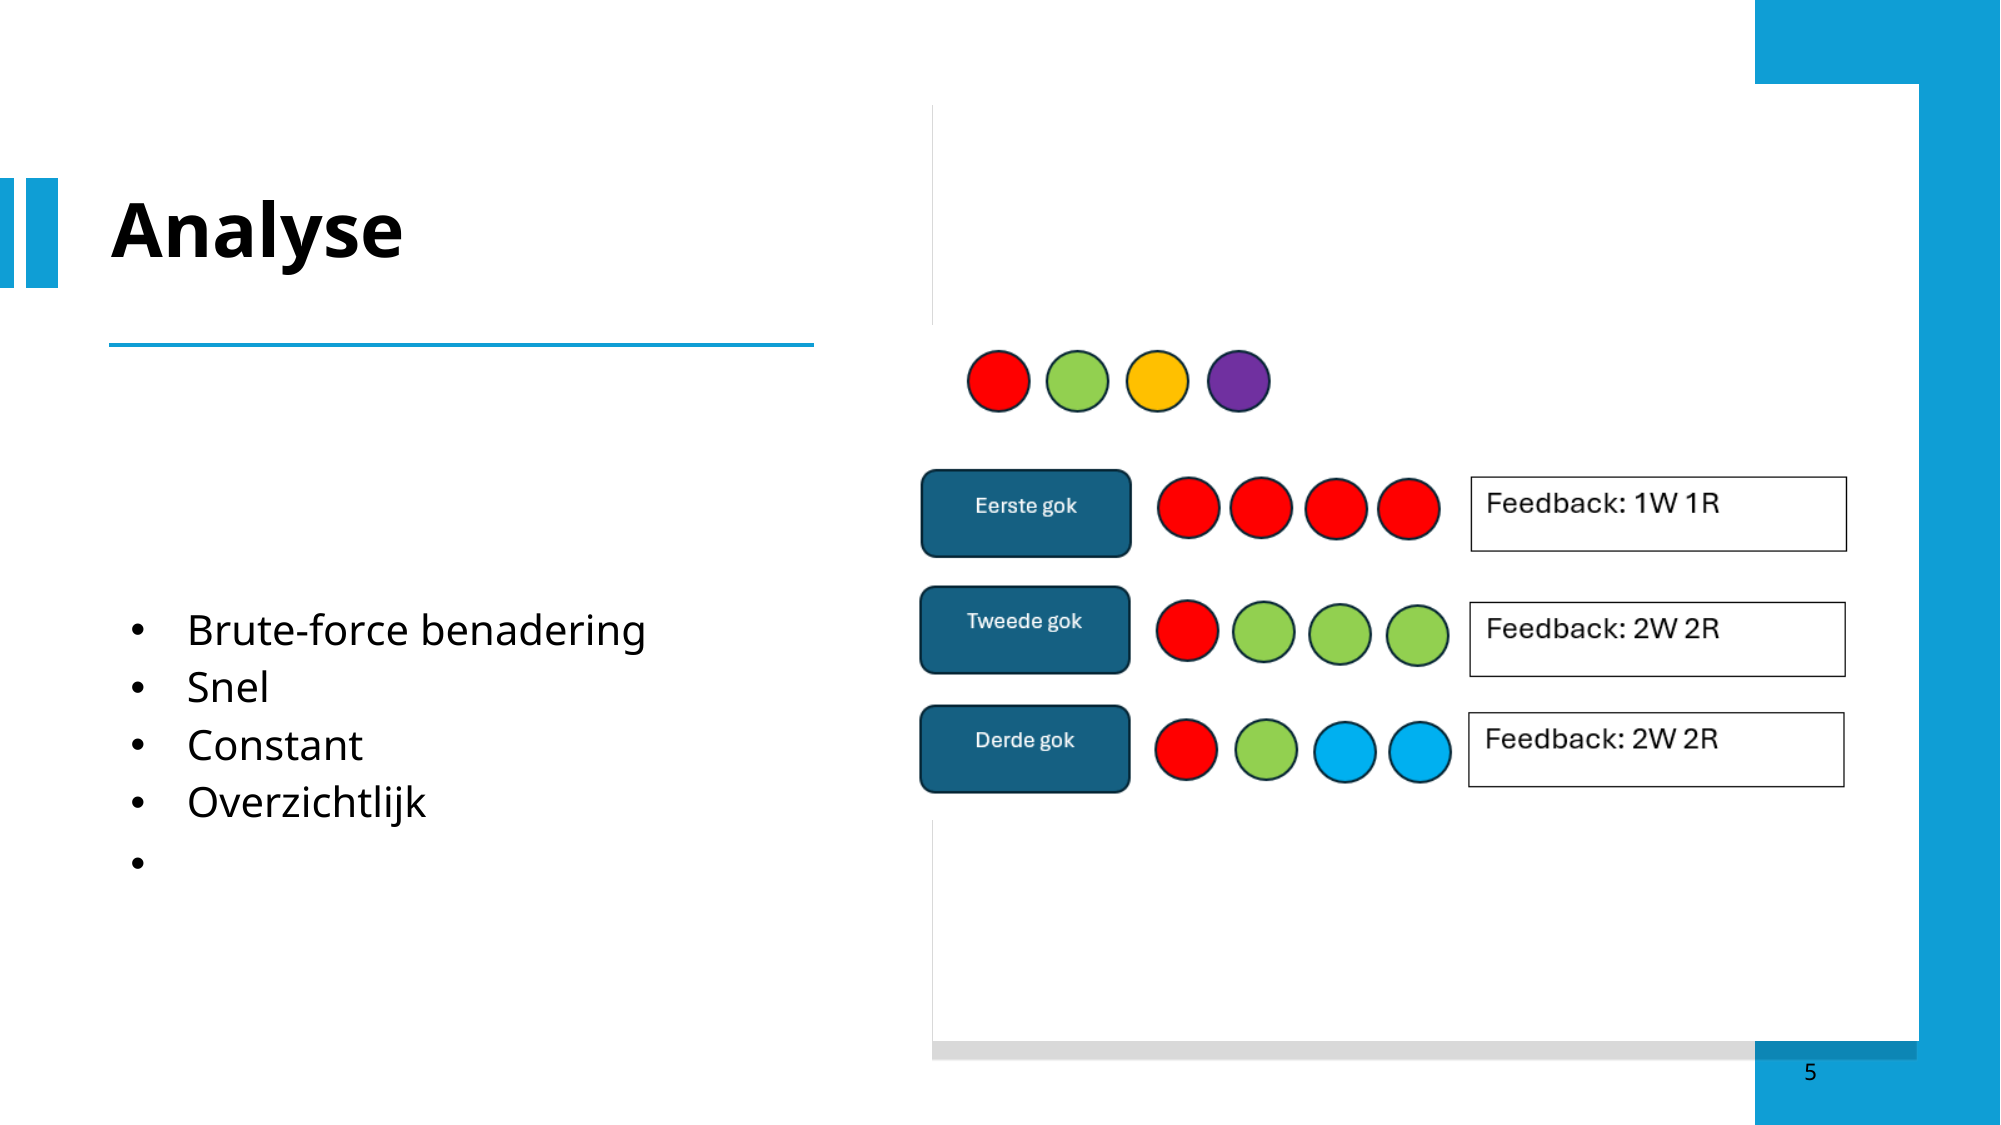

# Analyse
Brute-force benadering
Snel
Constant
Overzichtlijk